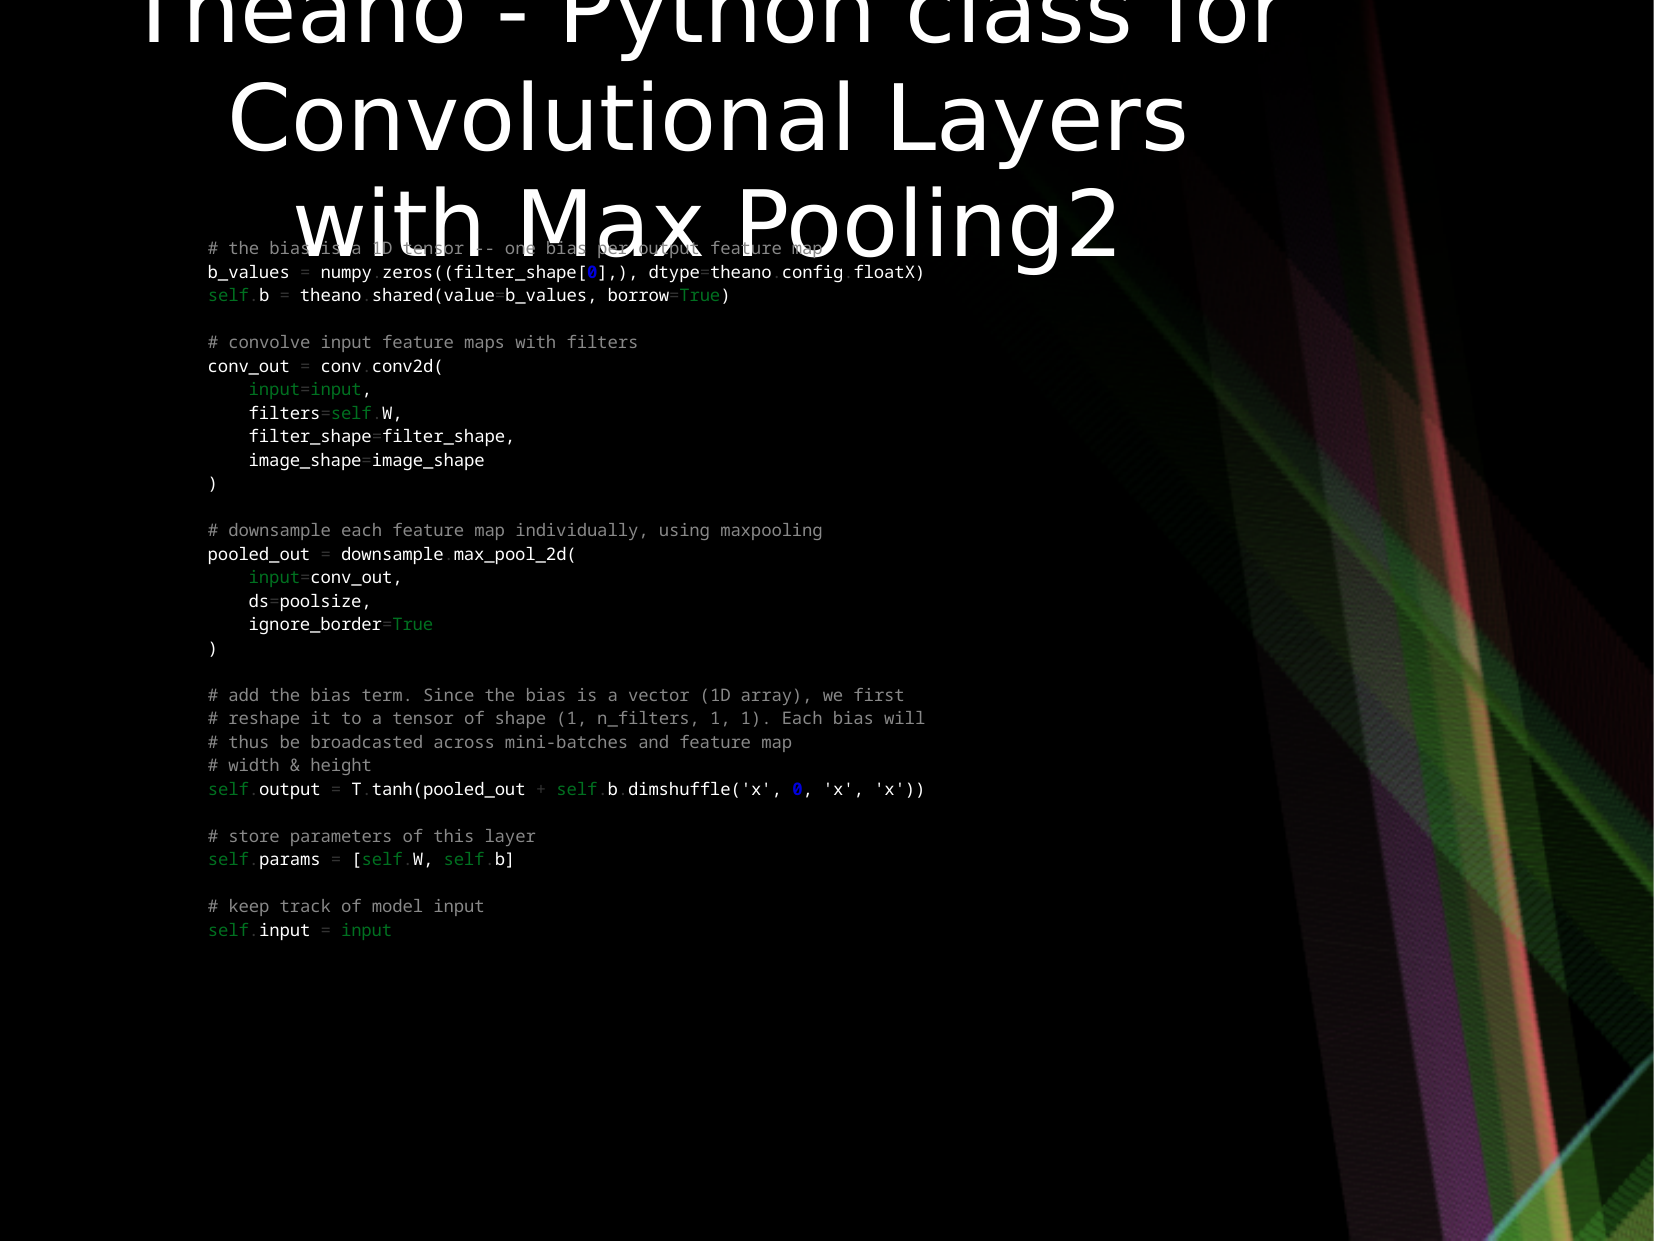

# Theano - Python class for Convolutional Layers with Max Pooling2
 # the bias is a 1D tensor -- one bias per output feature map
 b_values = numpy.zeros((filter_shape[0],), dtype=theano.config.floatX)
 self.b = theano.shared(value=b_values, borrow=True)
 # convolve input feature maps with filters
 conv_out = conv.conv2d(
 input=input,
 filters=self.W,
 filter_shape=filter_shape,
 image_shape=image_shape
 )
 # downsample each feature map individually, using maxpooling
 pooled_out = downsample.max_pool_2d(
 input=conv_out,
 ds=poolsize,
 ignore_border=True
 )
 # add the bias term. Since the bias is a vector (1D array), we first
 # reshape it to a tensor of shape (1, n_filters, 1, 1). Each bias will
 # thus be broadcasted across mini-batches and feature map
 # width & height
 self.output = T.tanh(pooled_out + self.b.dimshuffle('x', 0, 'x', 'x'))
 # store parameters of this layer
 self.params = [self.W, self.b]
 # keep track of model input
 self.input = input